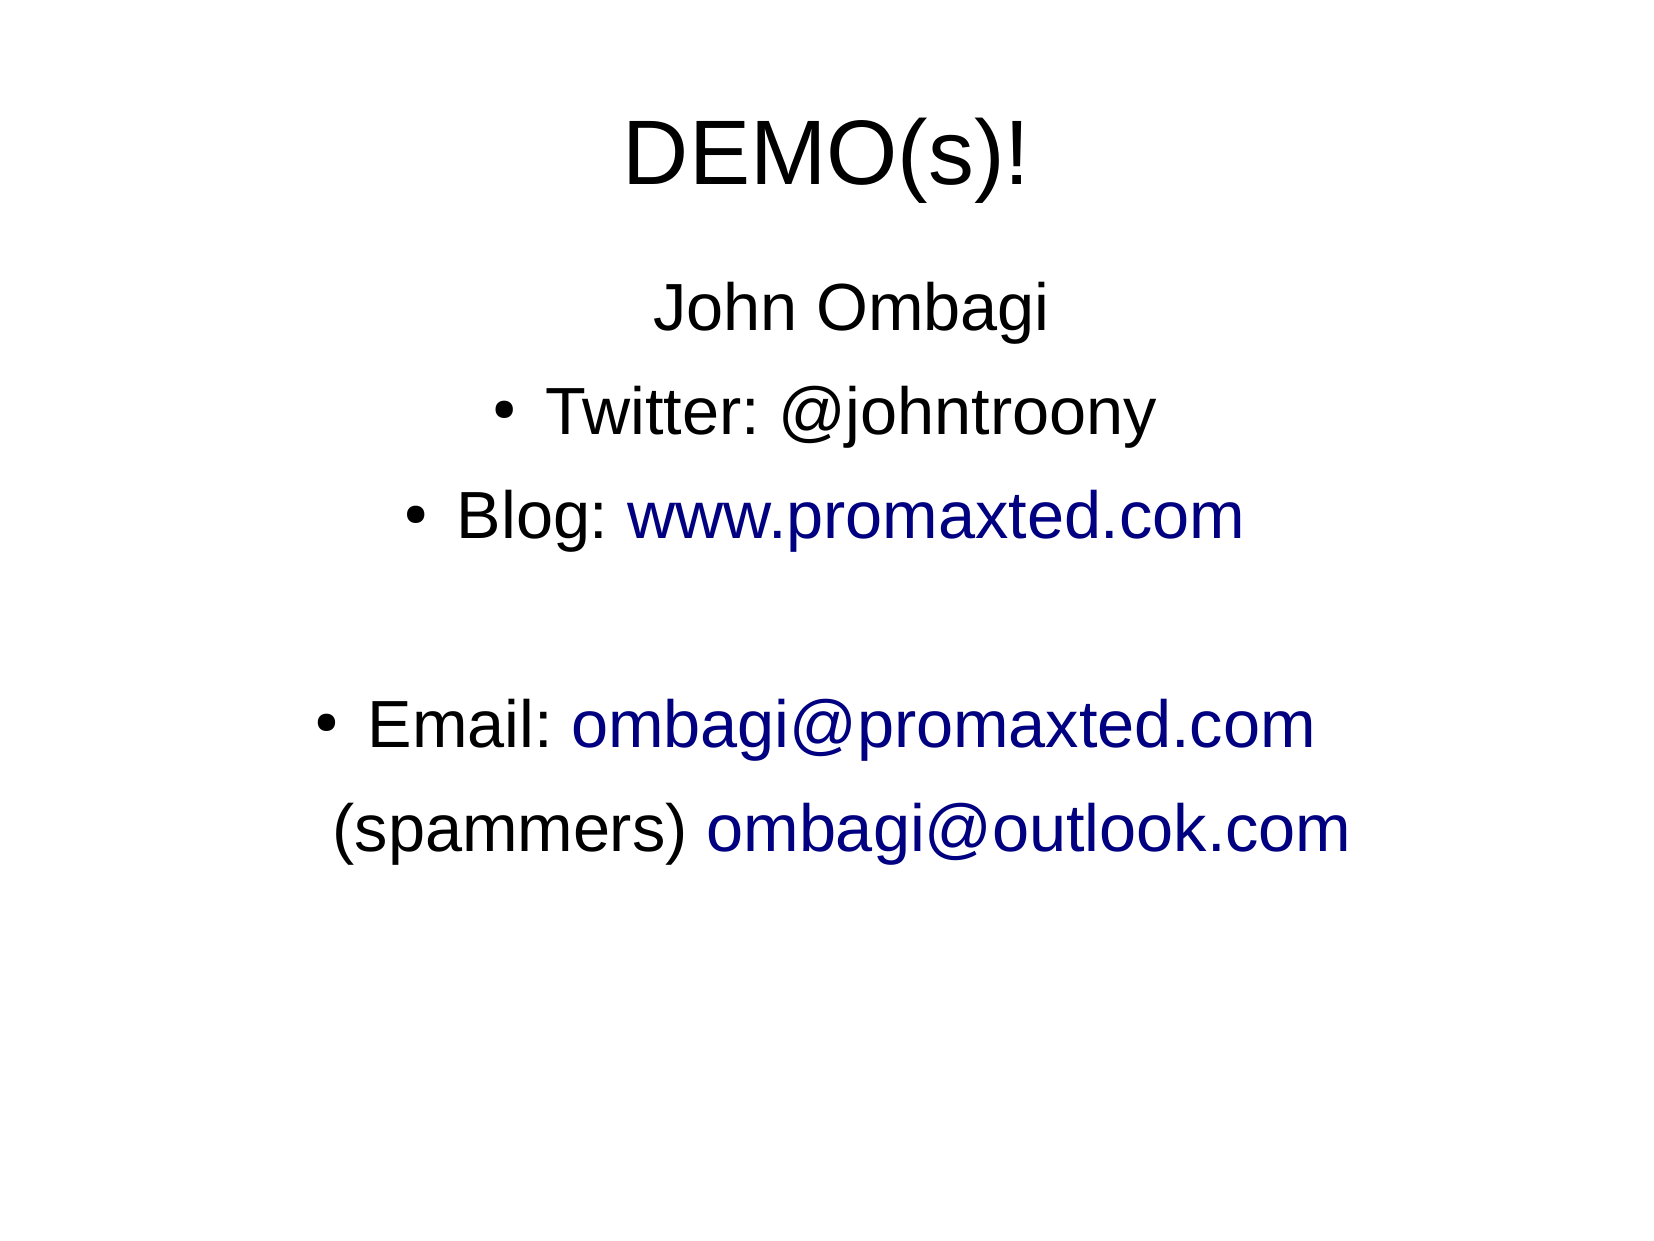

# DEMO(s)!
John Ombagi
Twitter: @johntroony
Blog: www.promaxted.com
Email: ombagi@promaxted.com
(spammers) ombagi@outlook.com